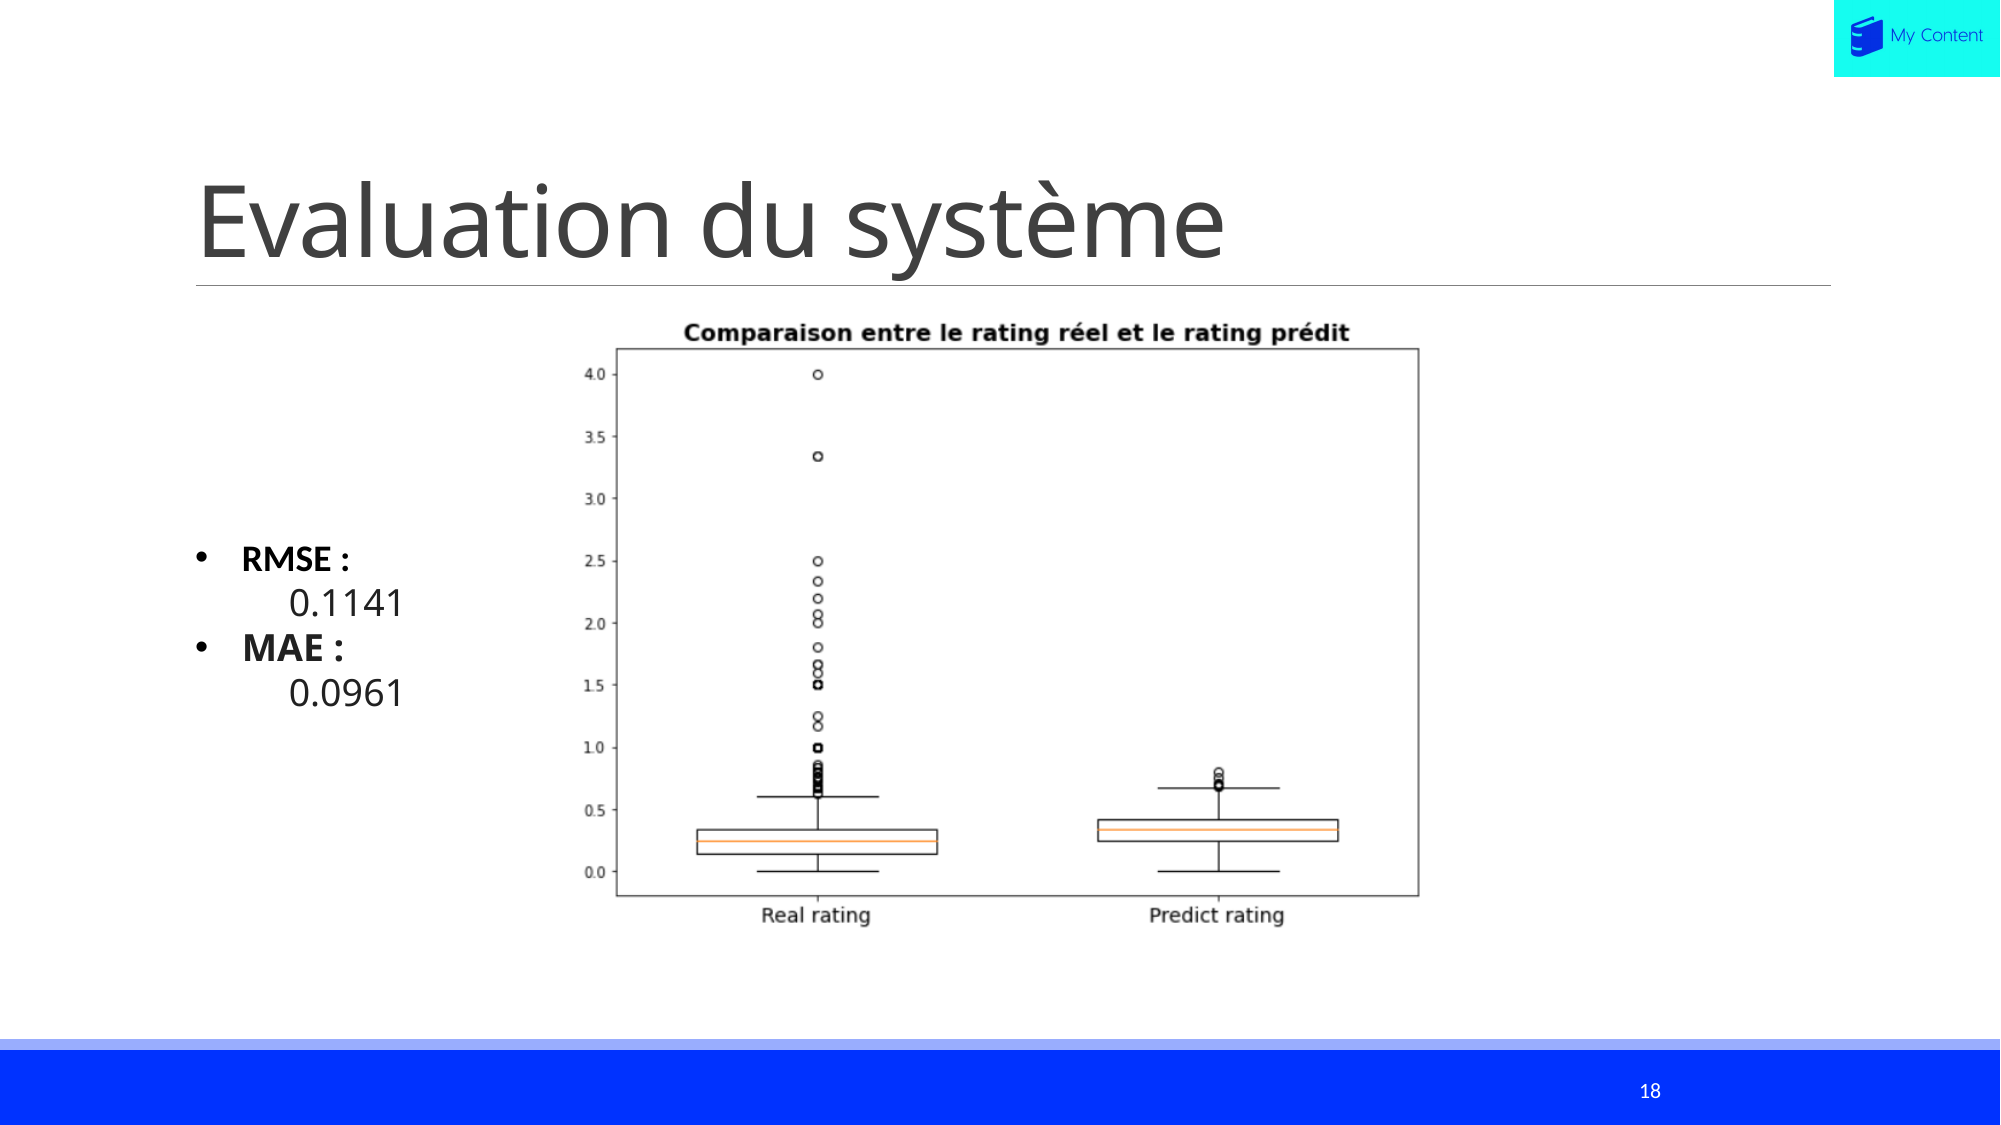

# Evaluation du système
RMSE : 0.1141
MAE : 0.0961